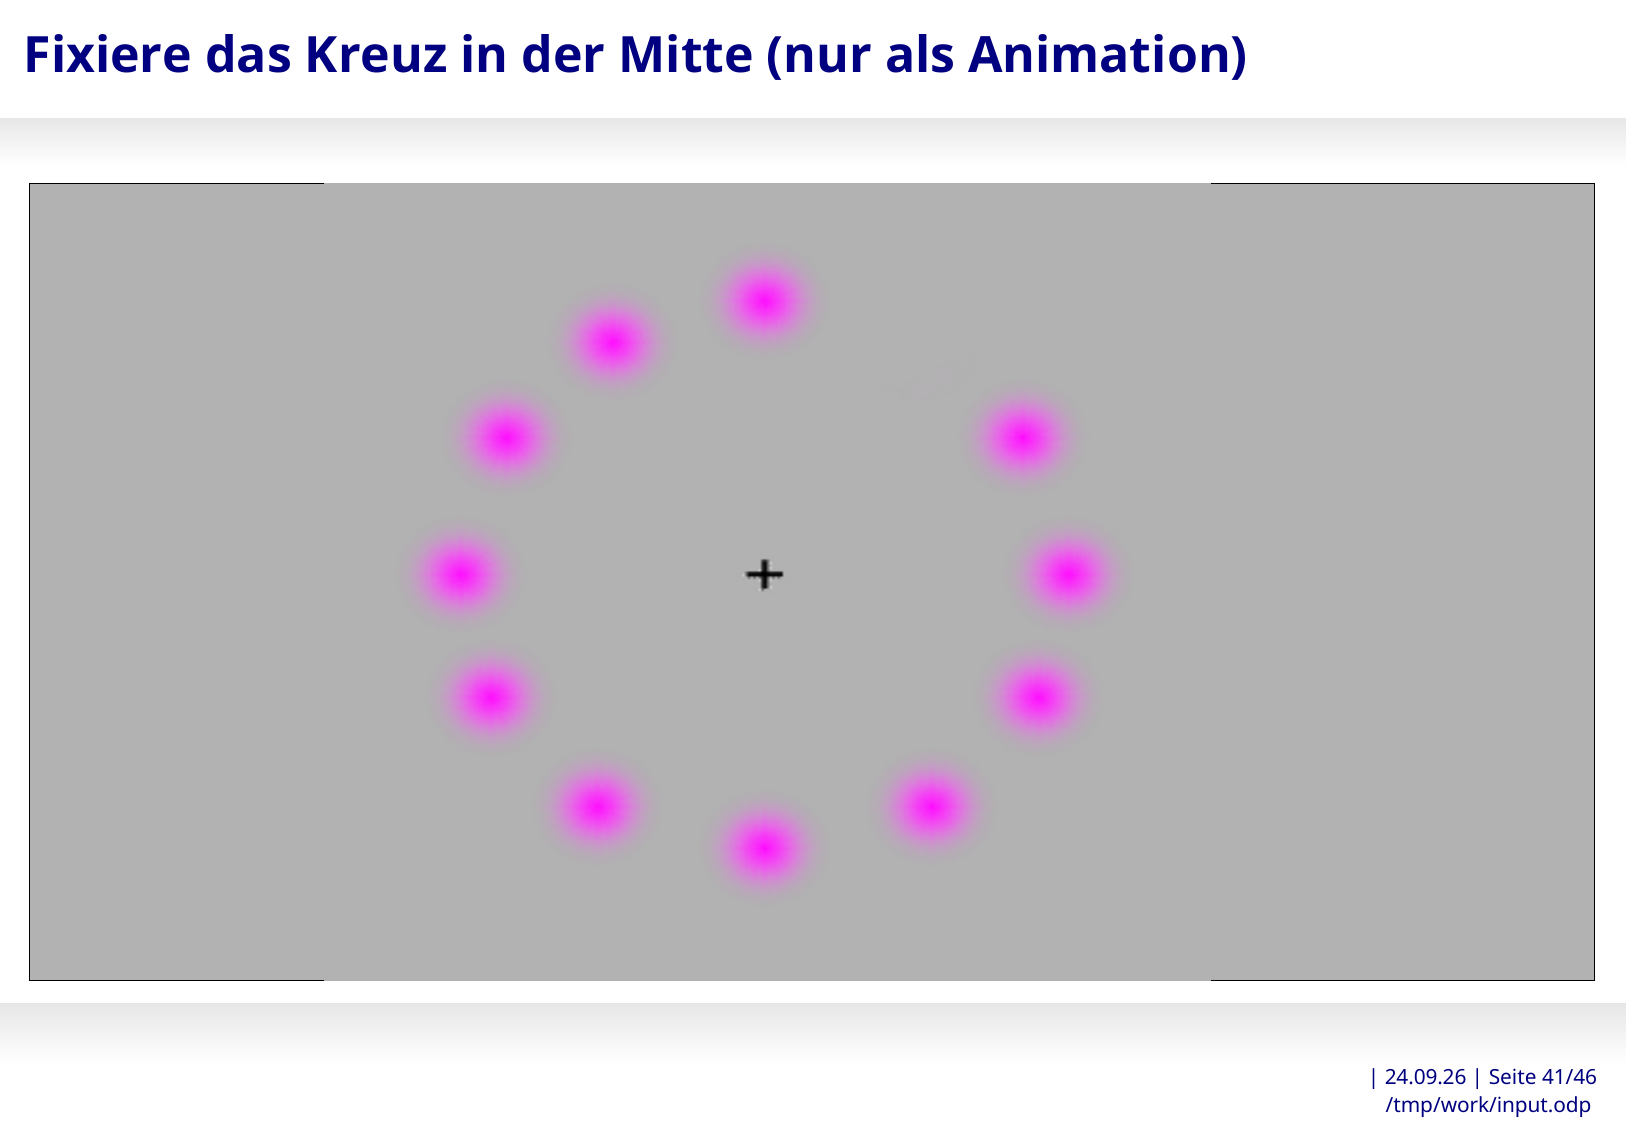

# Fixiere das Kreuz in der Mitte (nur als Animation)